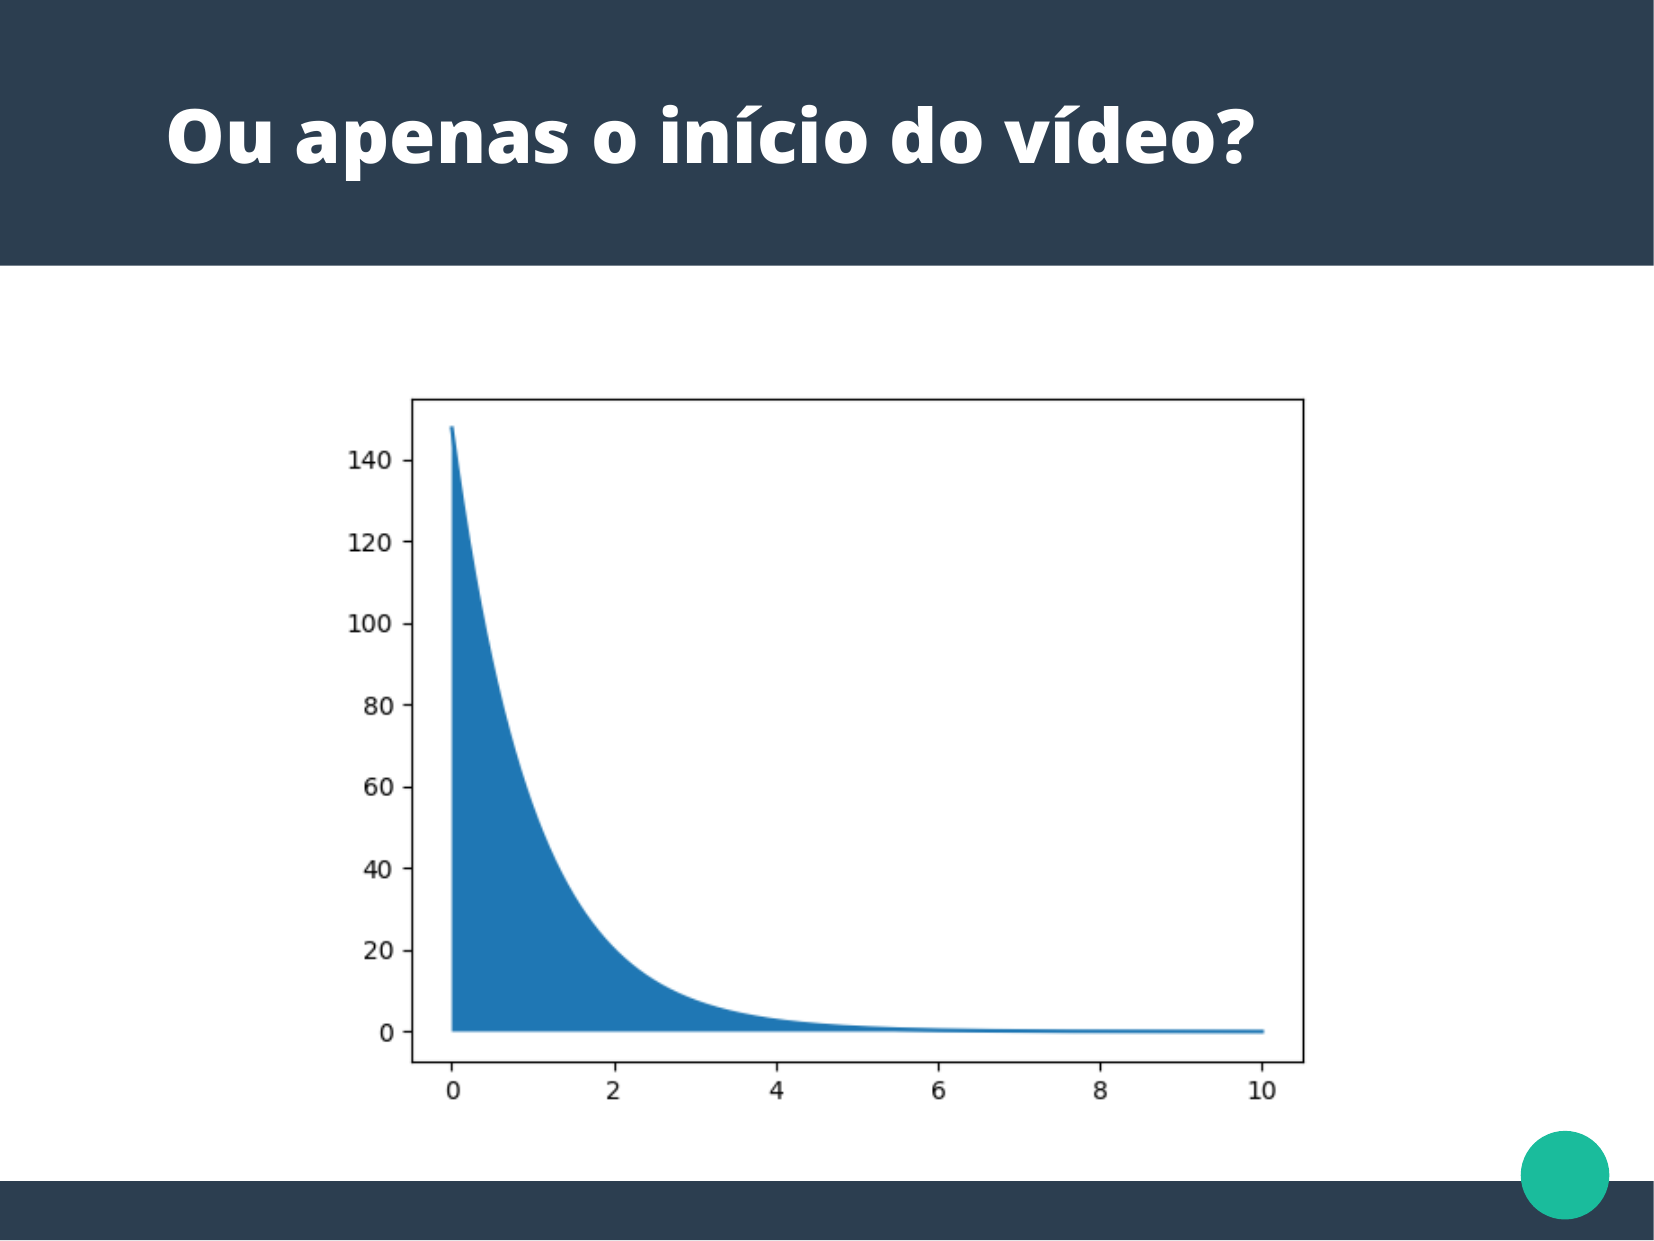

# Ou apenas o início do vídeo?